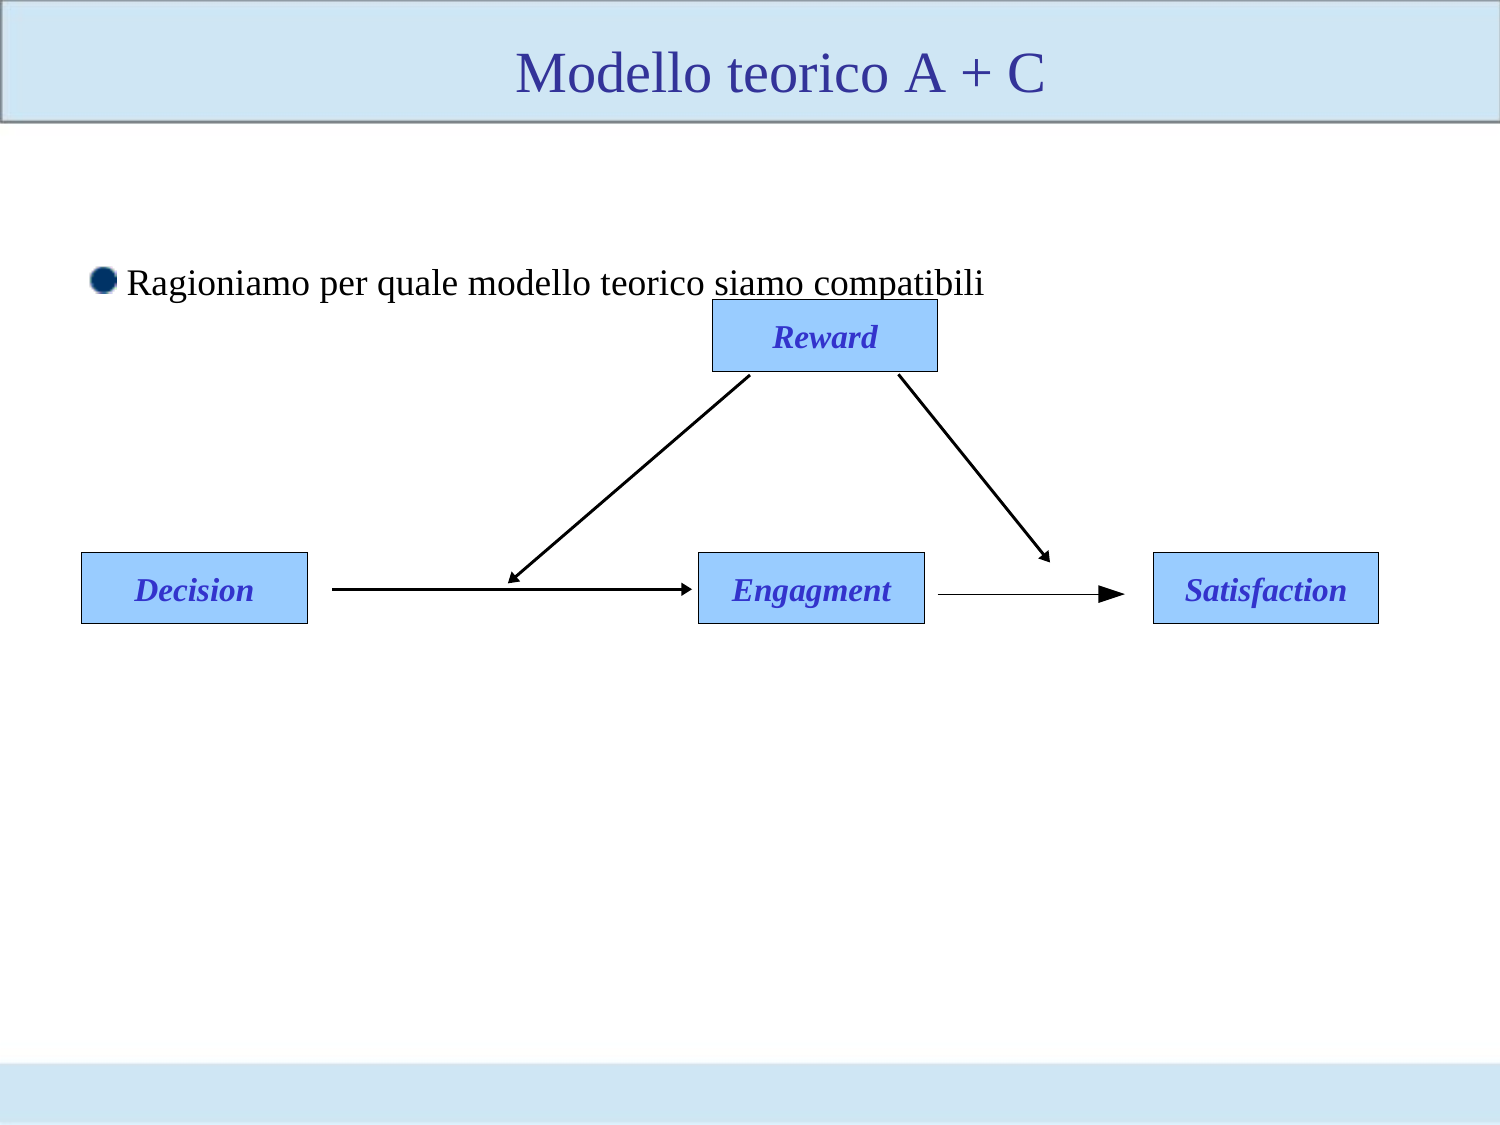

# Modello teorico A + C
 Ragioniamo per quale modello teorico siamo compatibili
Reward
Decision
Engagment
Satisfaction